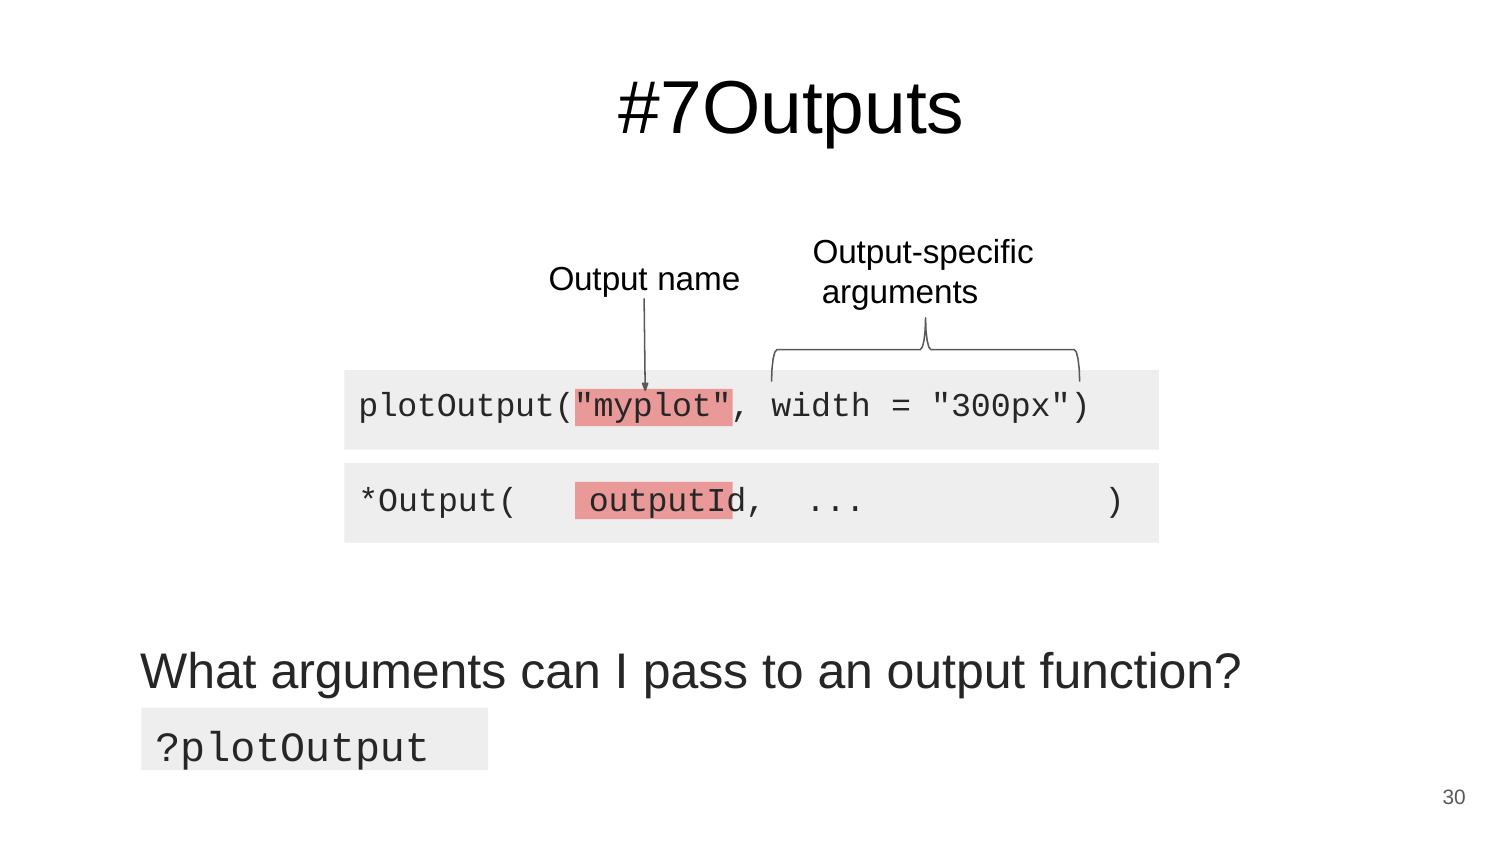

# #7Outputs
Output-specific arguments
Output name
plotOutput("myplot", width = "300px")
*Output(	outputId,	...	)
What arguments can I pass to an output function?
?plotOutput